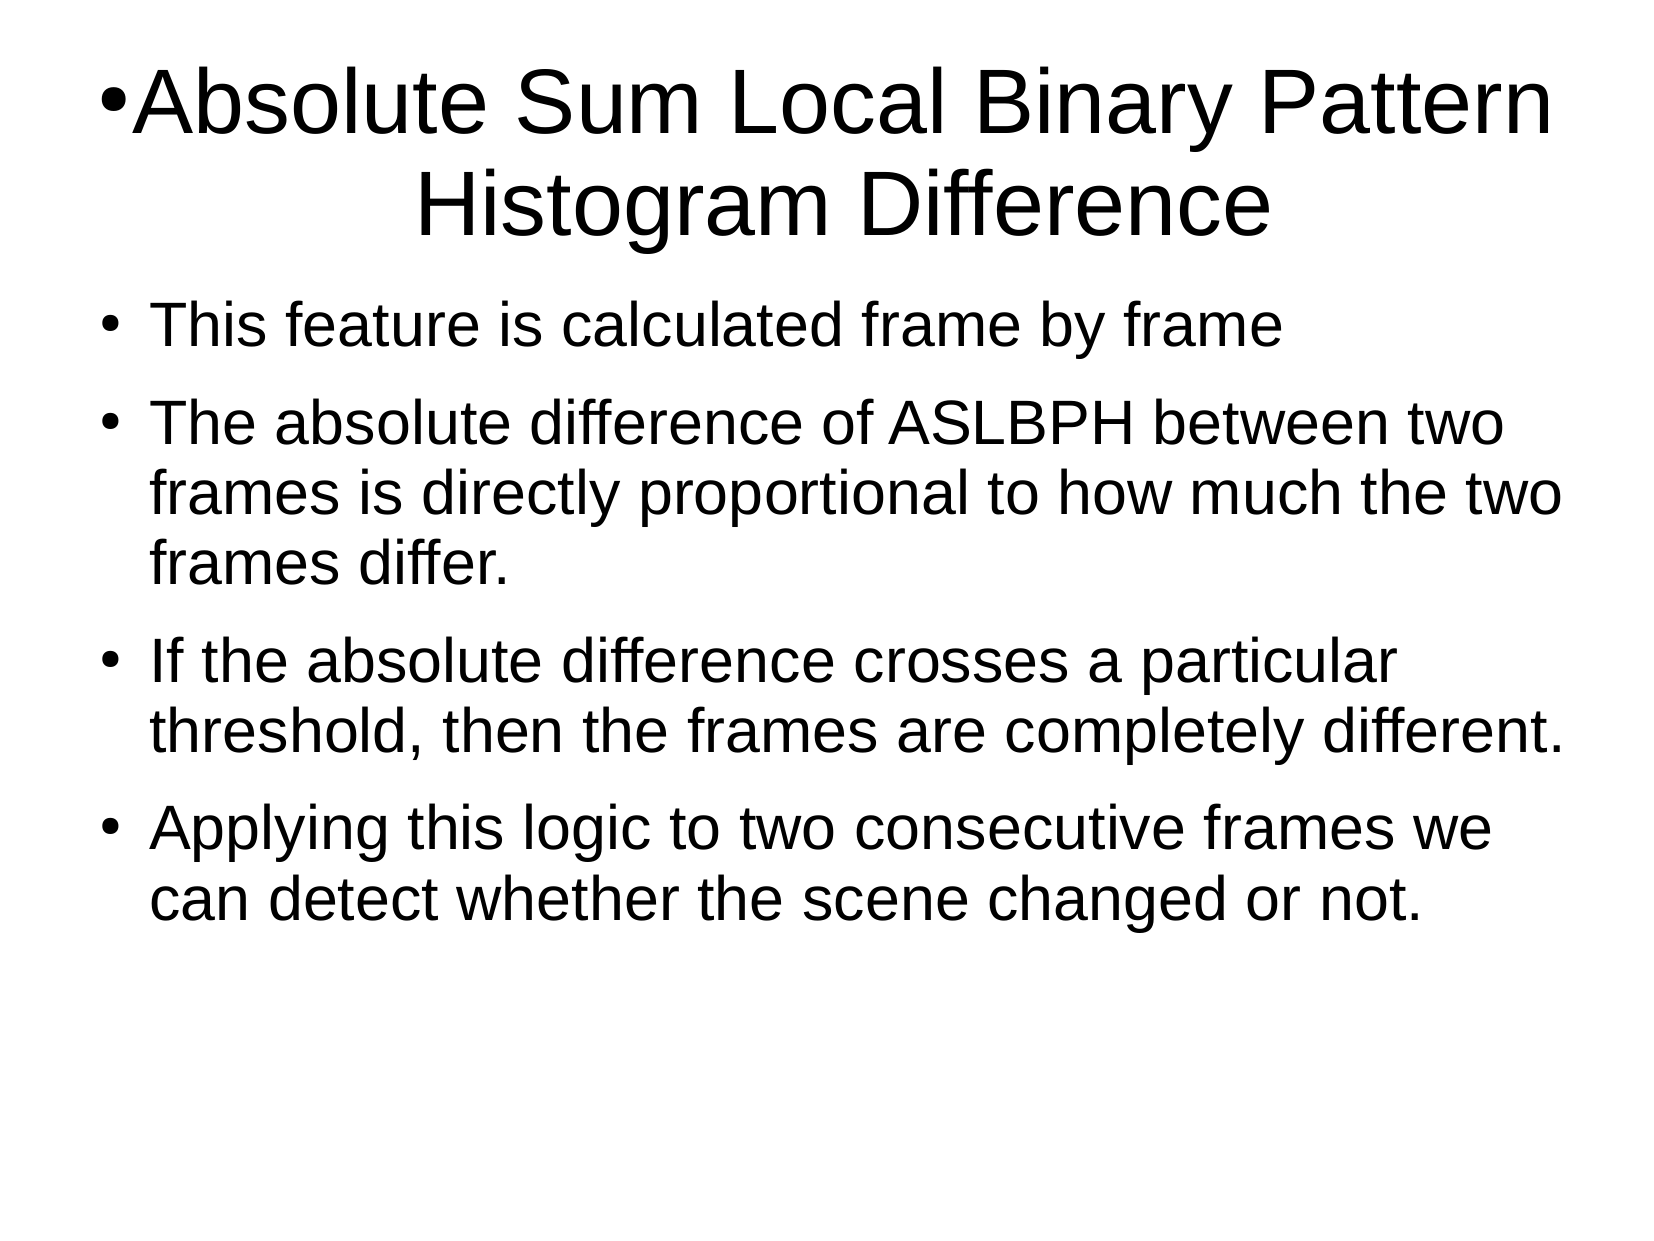

# Absolute Sum Local Binary Pattern Histogram Difference
This feature is calculated frame by frame
The absolute difference of ASLBPH between two frames is directly proportional to how much the two frames differ.
If the absolute difference crosses a particular threshold, then the frames are completely different.
Applying this logic to two consecutive frames we can detect whether the scene changed or not.